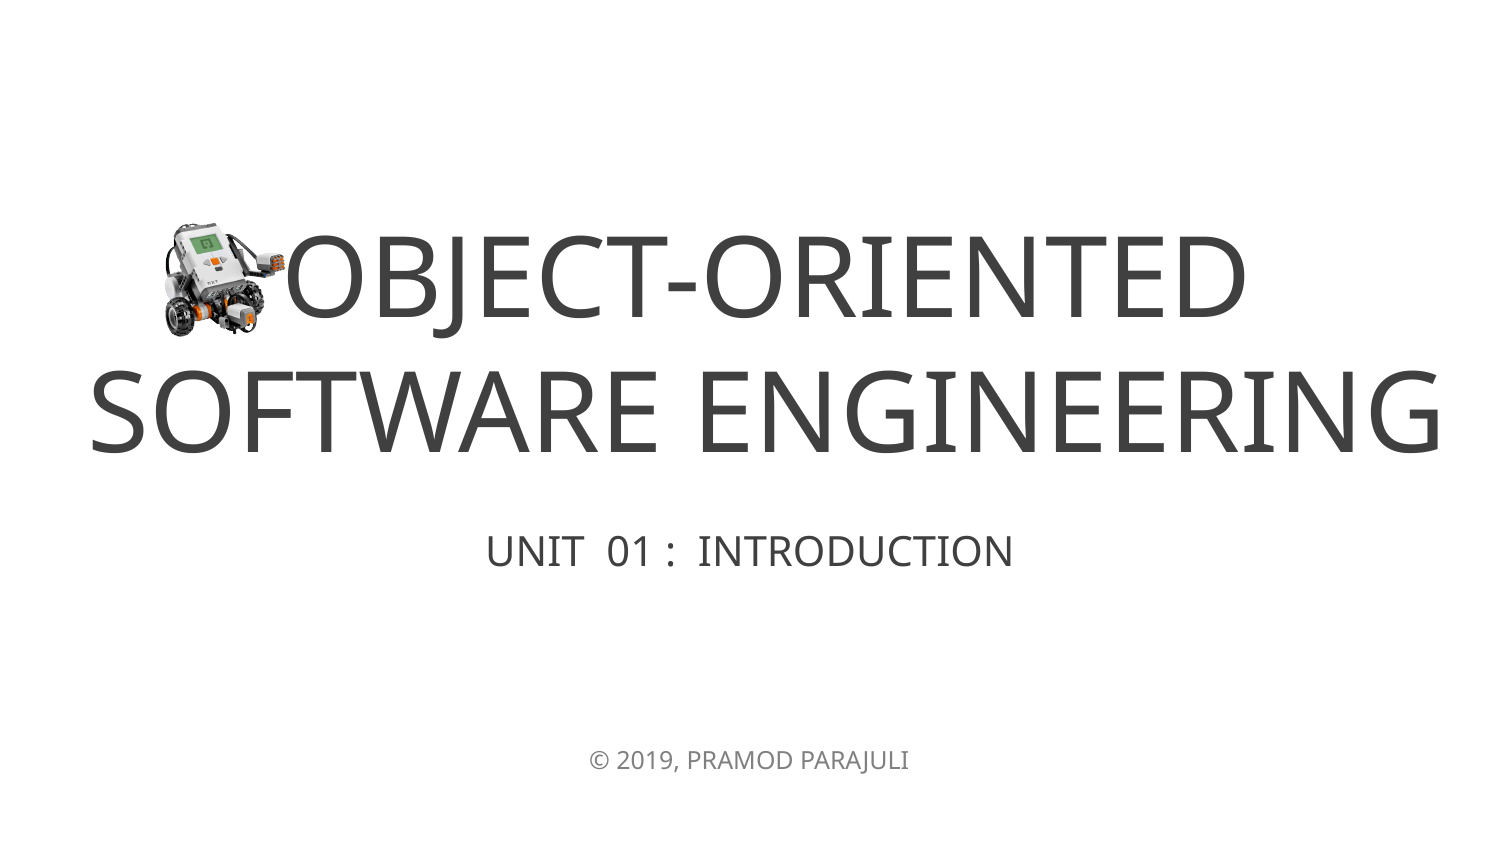

# OBJECT-ORIENTED SOFTWARE ENGINEERING
UNIT 01 : INTRODUCTION
© 2019, PRAMOD PARAJULI